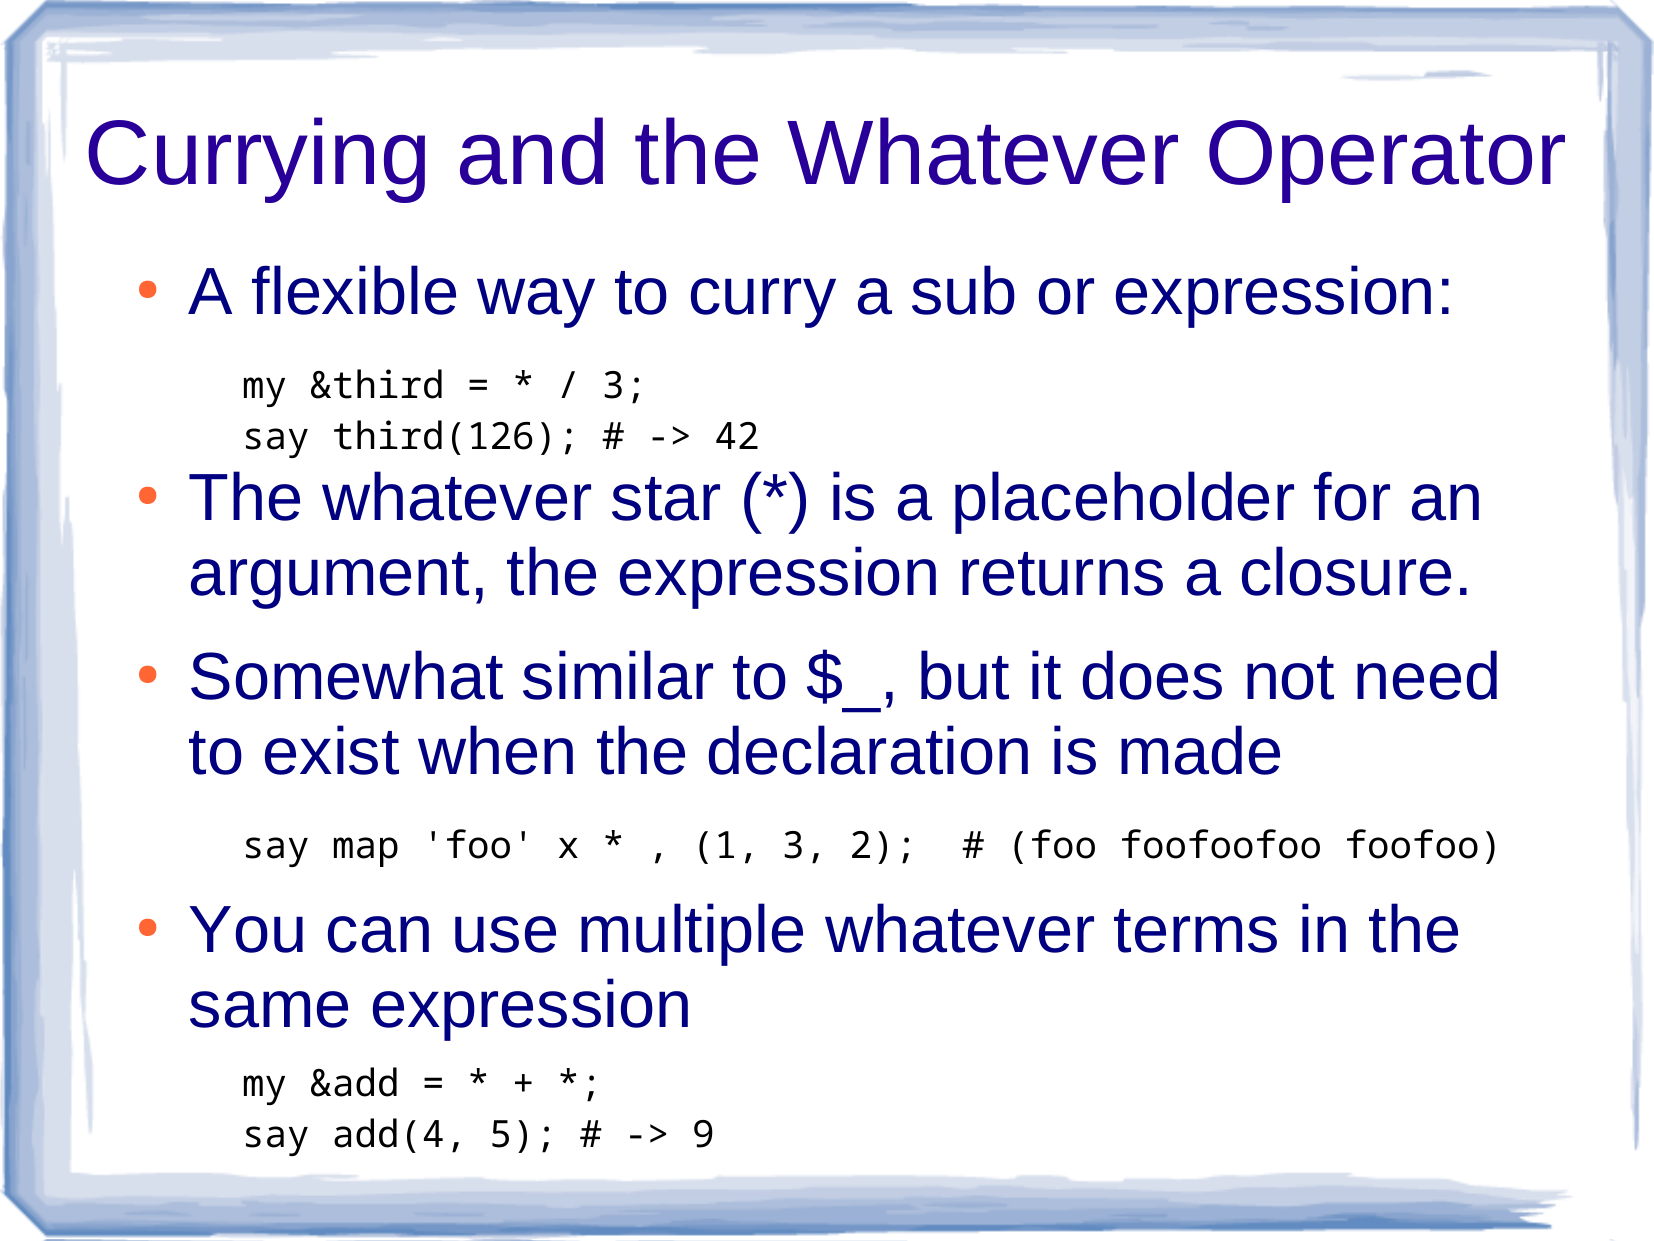

# Currying and the Whatever Operator
A flexible way to curry a sub or expression:
my &third = * / 3;
say third(126); # -> 42
The whatever star (*) is a placeholder for an argument, the expression returns a closure.
Somewhat similar to $_, but it does not need to exist when the declaration is made
say map 'foo' x * , (1, 3, 2); # (foo foofoofoo foofoo)
You can use multiple whatever terms in the same expression
my &add = * + *;
say add(4, 5); # -> 9